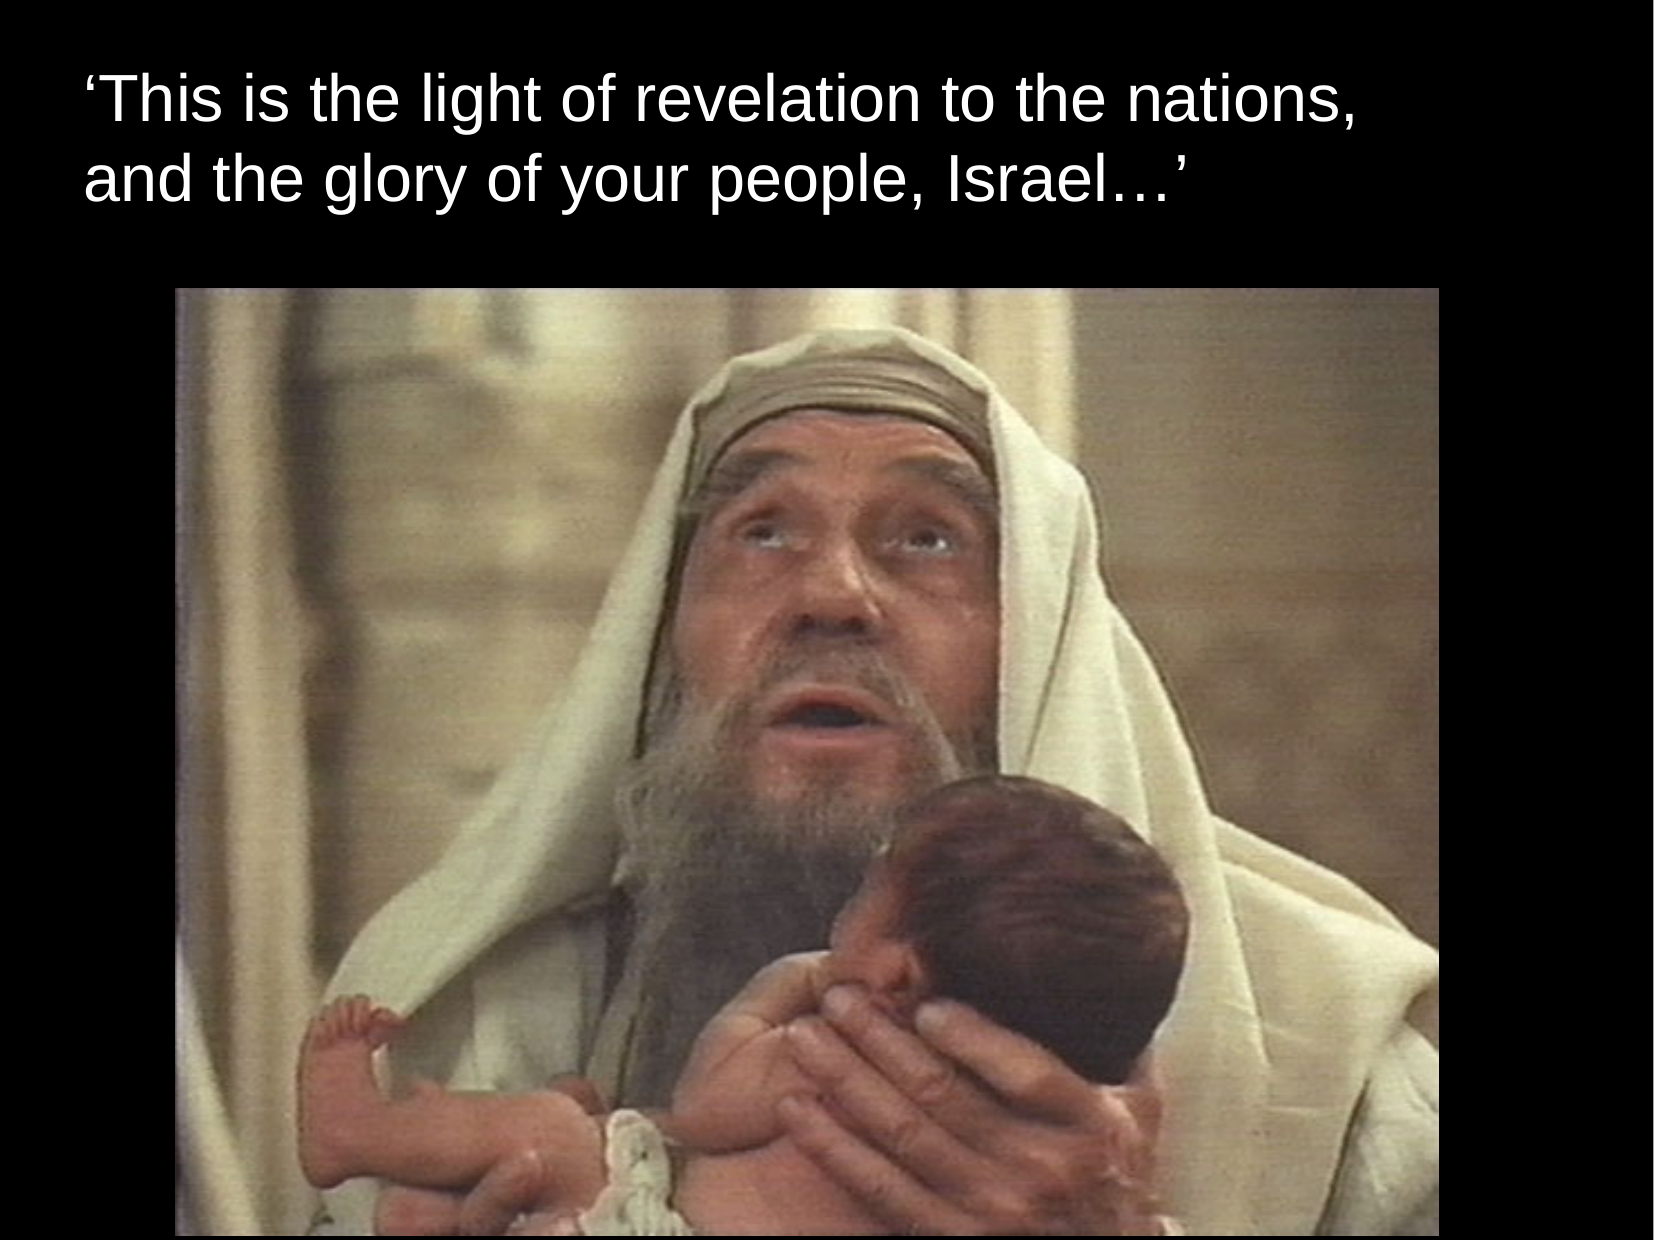

‘This is the light of revelation to the nations,
and the glory of your people, Israel…’